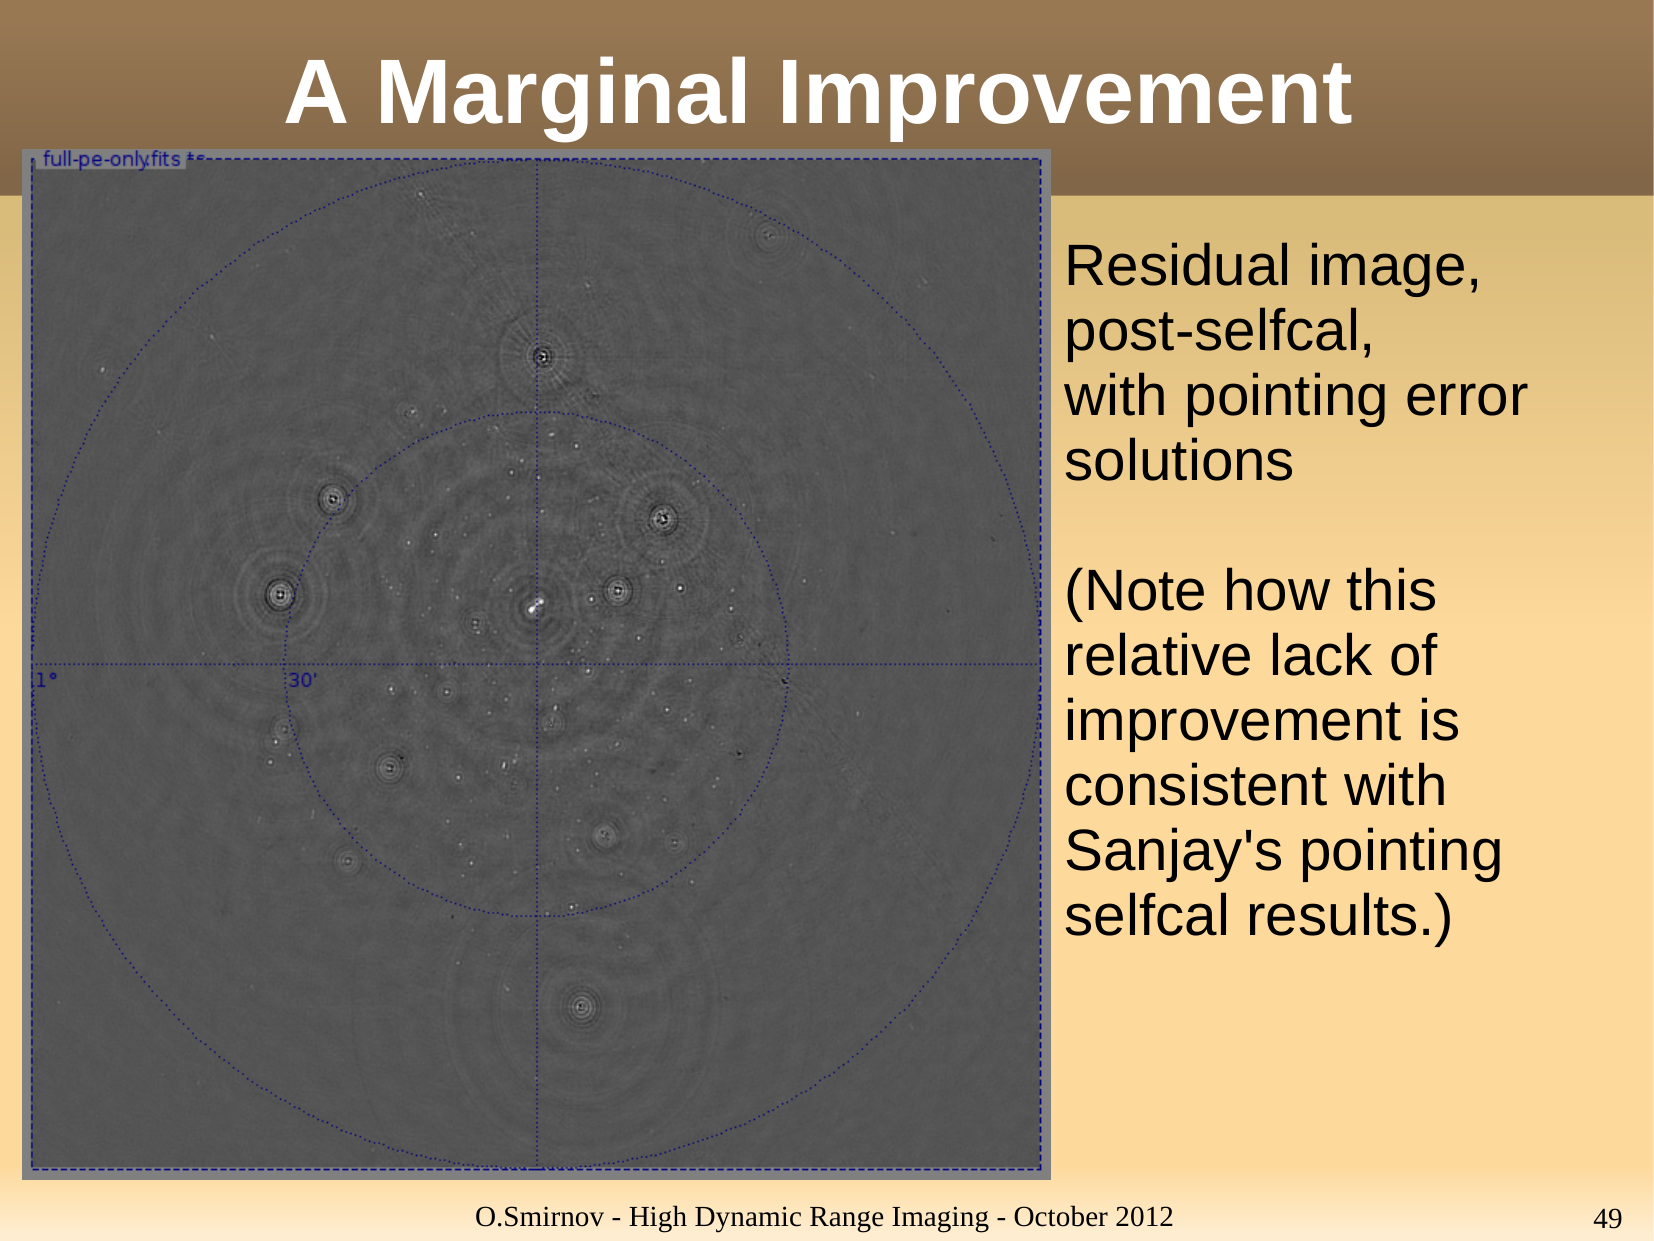

# A Marginal Improvement
Residual image,
post-selfcal,
with pointing error solutions
(Note how this relative lack of improvement is consistent with Sanjay's pointing selfcal results.)
O.Smirnov - High Dynamic Range Imaging - October 2012
49